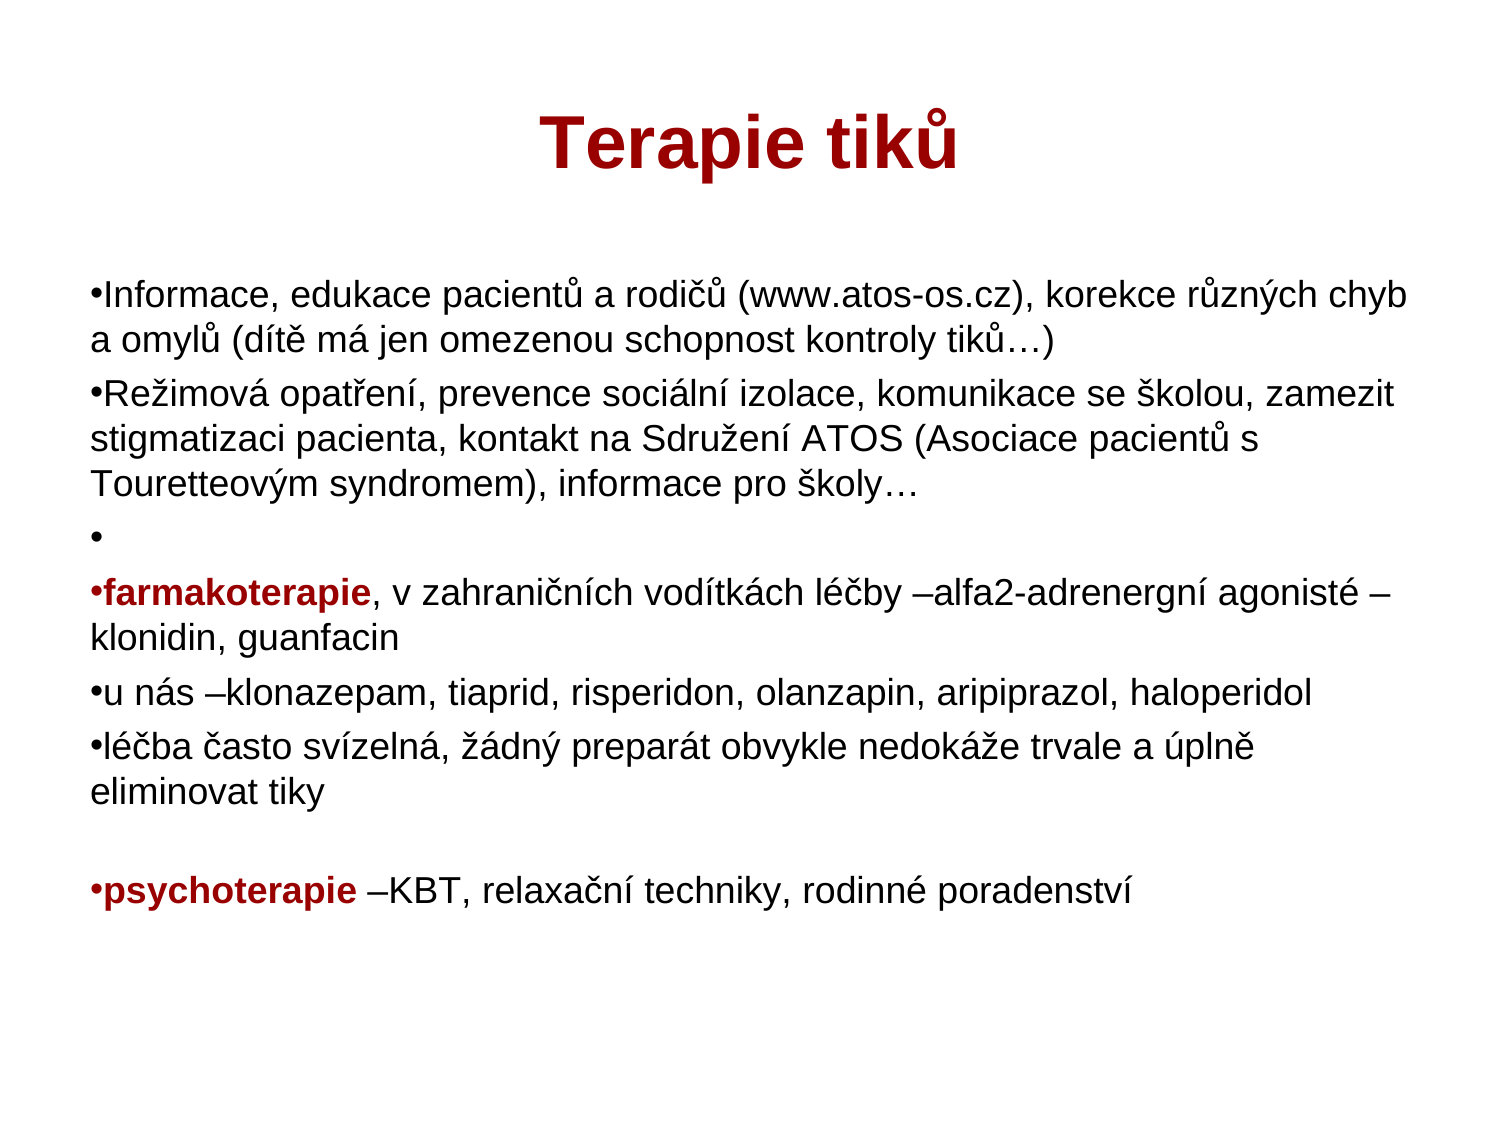

# Terapie tiků
Informace, edukace pacientů a rodičů (www.atos-os.cz), korekce různých chyb a omylů (dítě má jen omezenou schopnost kontroly tiků…)
Režimová opatření, prevence sociální izolace, komunikace se školou, zamezit stigmatizaci pacienta, kontakt na Sdružení ATOS (Asociace pacientů s Touretteovým syndromem), informace pro školy…
farmakoterapie, v zahraničních vodítkách léčby –alfa2-adrenergní agonisté –klonidin, guanfacin
u nás –klonazepam, tiaprid, risperidon, olanzapin, aripiprazol, haloperidol
léčba často svízelná, žádný preparát obvykle nedokáže trvale a úplně eliminovat tiky
psychoterapie –KBT, relaxační techniky, rodinné poradenství